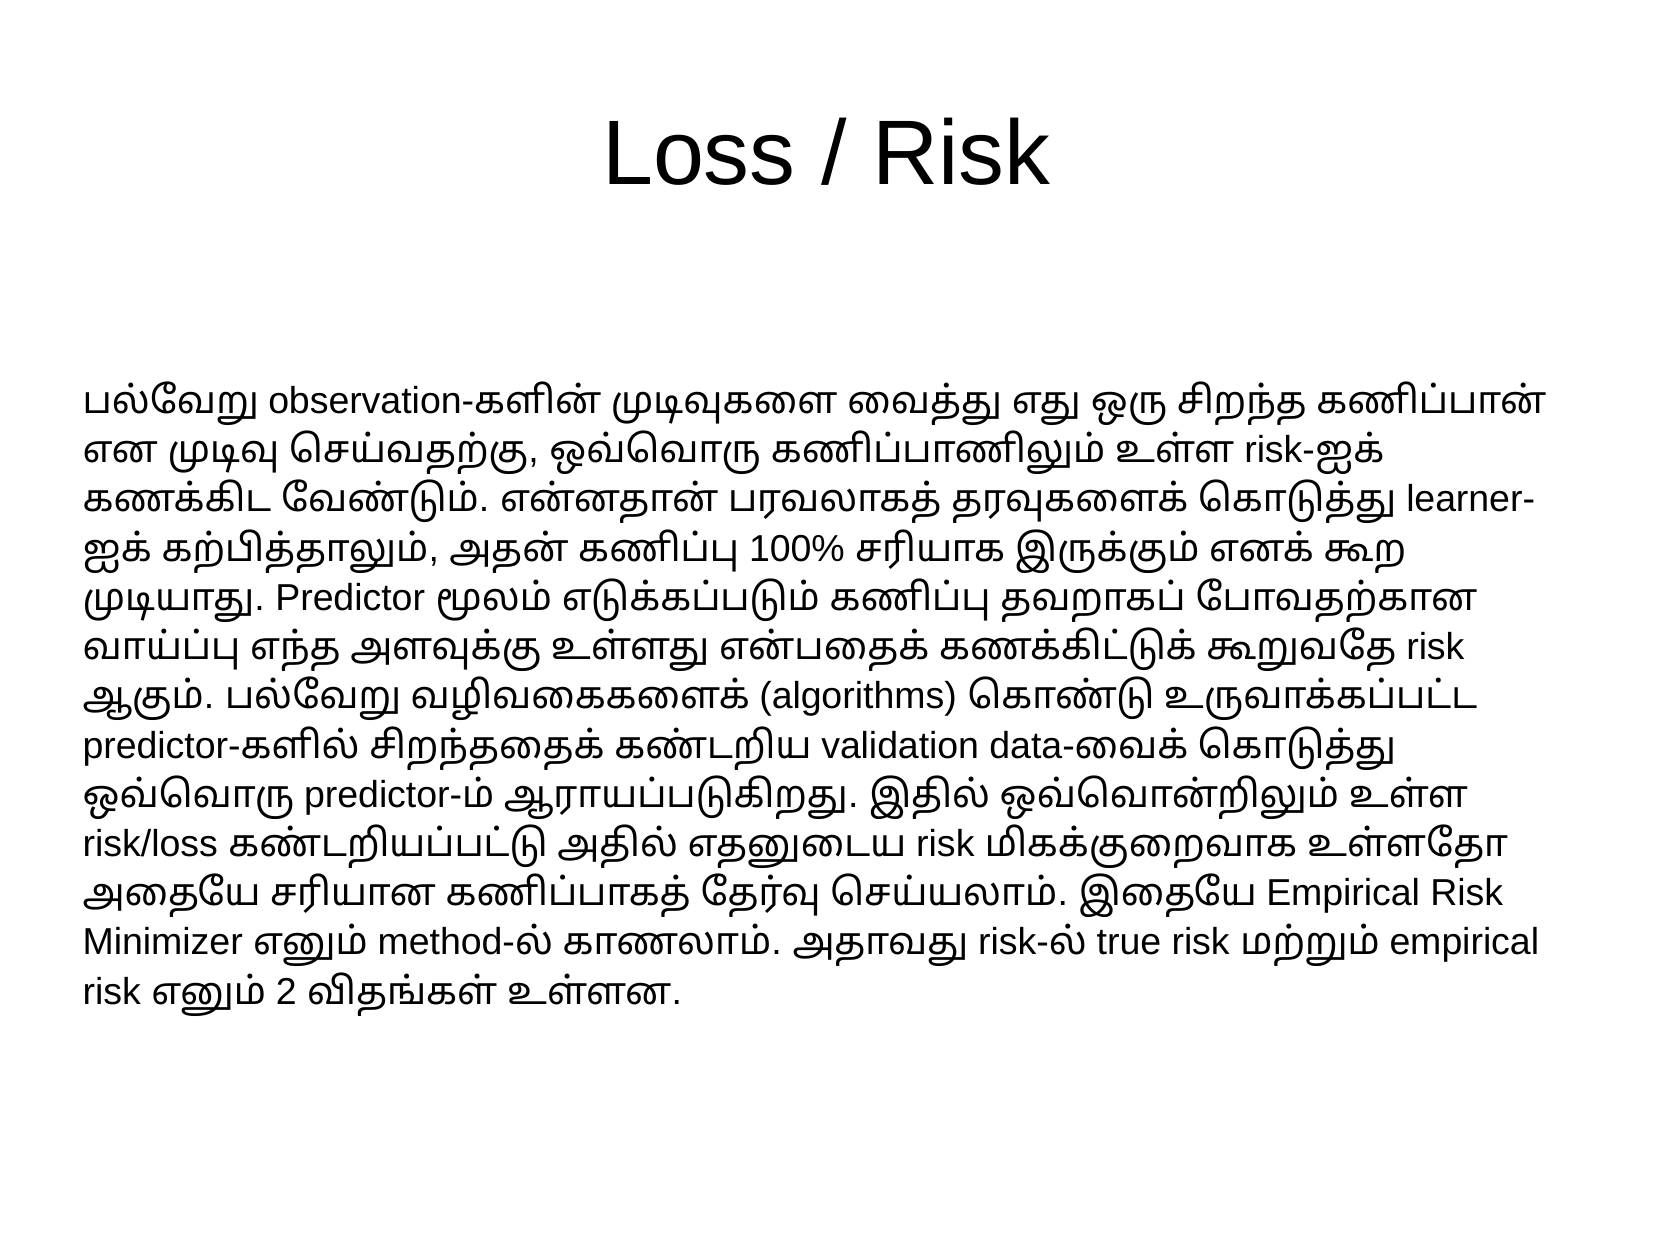

# Loss / Risk
பல்வேறு observation-களின் முடிவுகளை வைத்து எது ஒரு சிறந்த கணிப்பான் என முடிவு செய்வதற்கு, ஒவ்வொரு கணிப்பாணிலும் உள்ள risk-ஐக் கணக்கிட வேண்டும். என்னதான் பரவலாகத் தரவுகளைக் கொடுத்து learner-ஐக் கற்பித்தாலும், அதன் கணிப்பு 100% சரியாக இருக்கும் எனக் கூற முடியாது. Predictor மூலம் எடுக்கப்படும் கணிப்பு தவறாகப் போவதற்கான வாய்ப்பு எந்த அளவுக்கு உள்ளது என்பதைக் கணக்கிட்டுக் கூறுவதே risk ஆகும். பல்வேறு வழிவகைகளைக் (algorithms) கொண்டு உருவாக்கப்பட்ட predictor-களில் சிறந்ததைக் கண்டறிய validation data-வைக் கொடுத்து ஒவ்வொரு predictor-ம் ஆராயப்படுகிறது. இதில் ஒவ்வொன்றிலும் உள்ள risk/loss கண்டறியப்பட்டு அதில் எதனுடைய risk மிகக்குறைவாக உள்ளதோ அதையே சரியான கணிப்பாகத் தேர்வு செய்யலாம். இதையே Empirical Risk Minimizer எனும் method-ல் காணலாம். அதாவது risk-ல் true risk மற்றும் empirical risk எனும் 2 விதங்கள் உள்ளன.